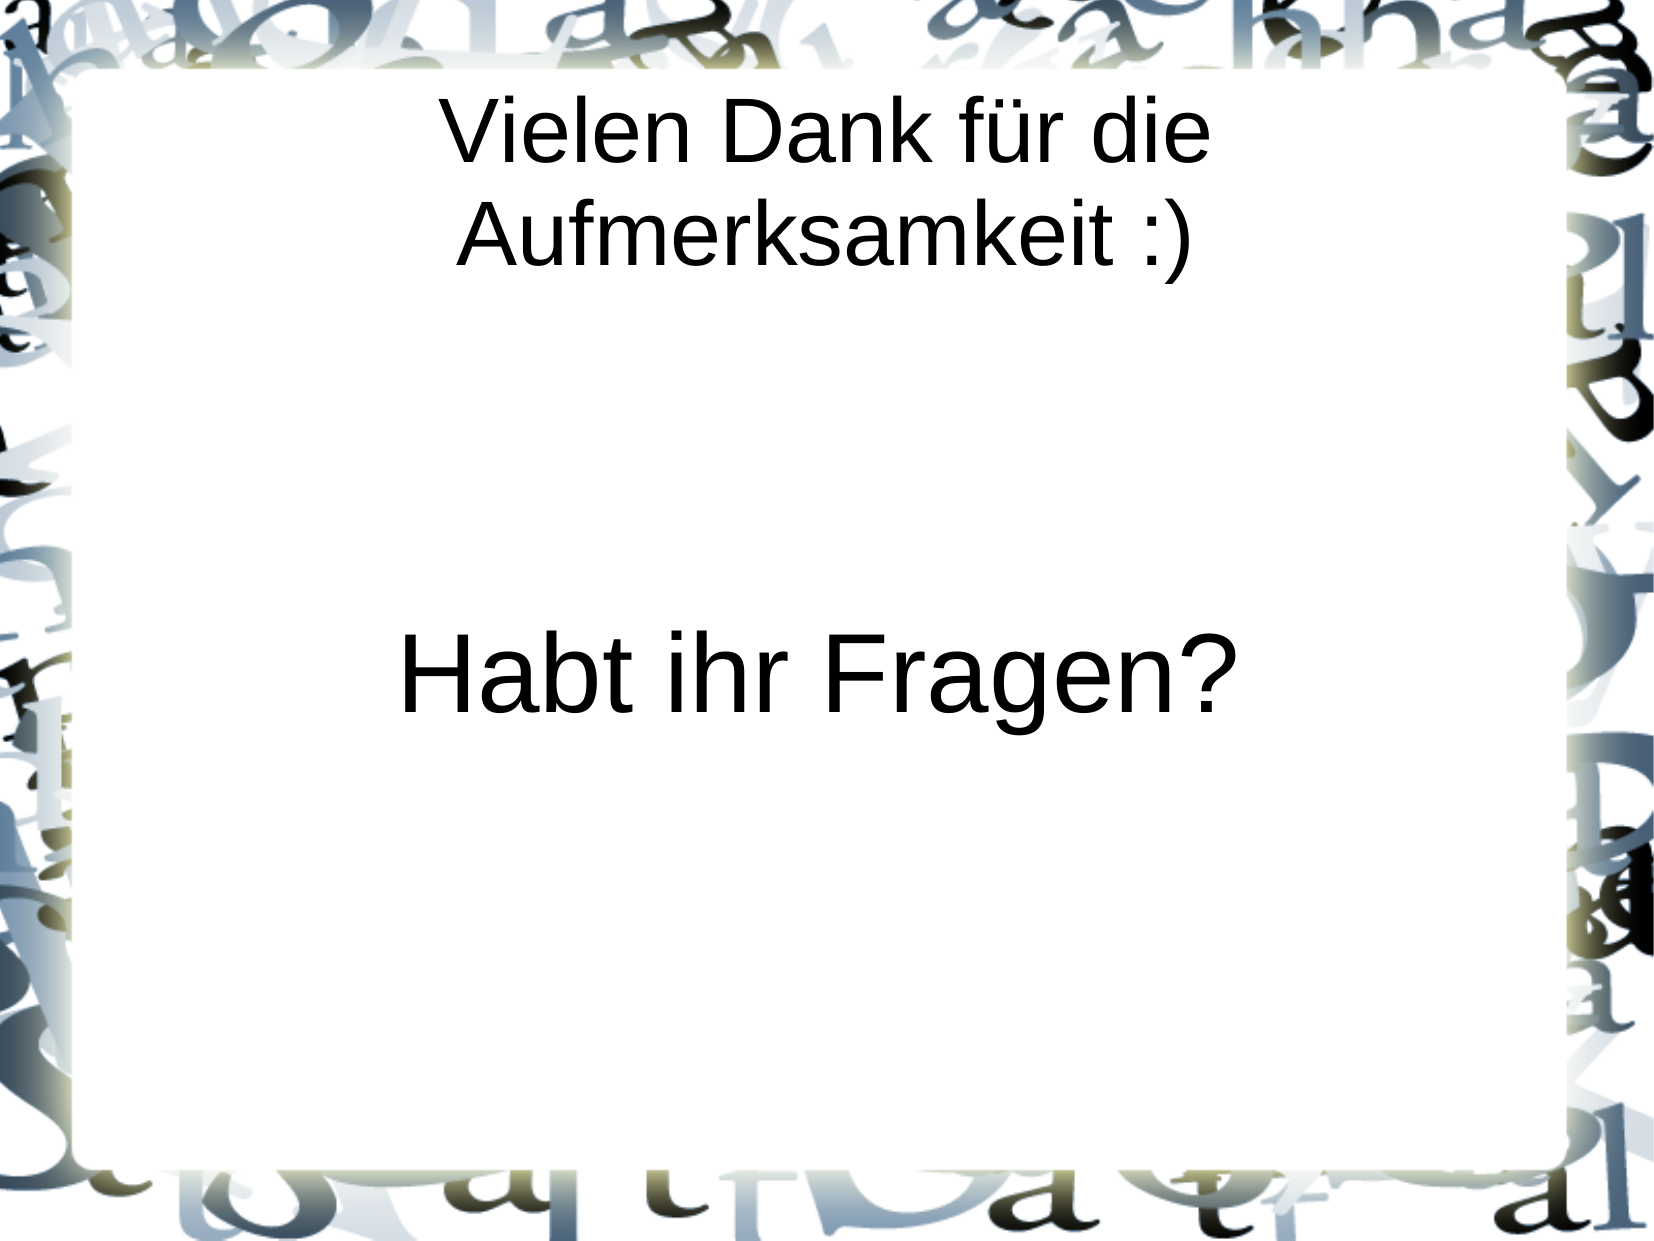

# Vielen Dank für die Aufmerksamkeit :)
Habt ihr Fragen?